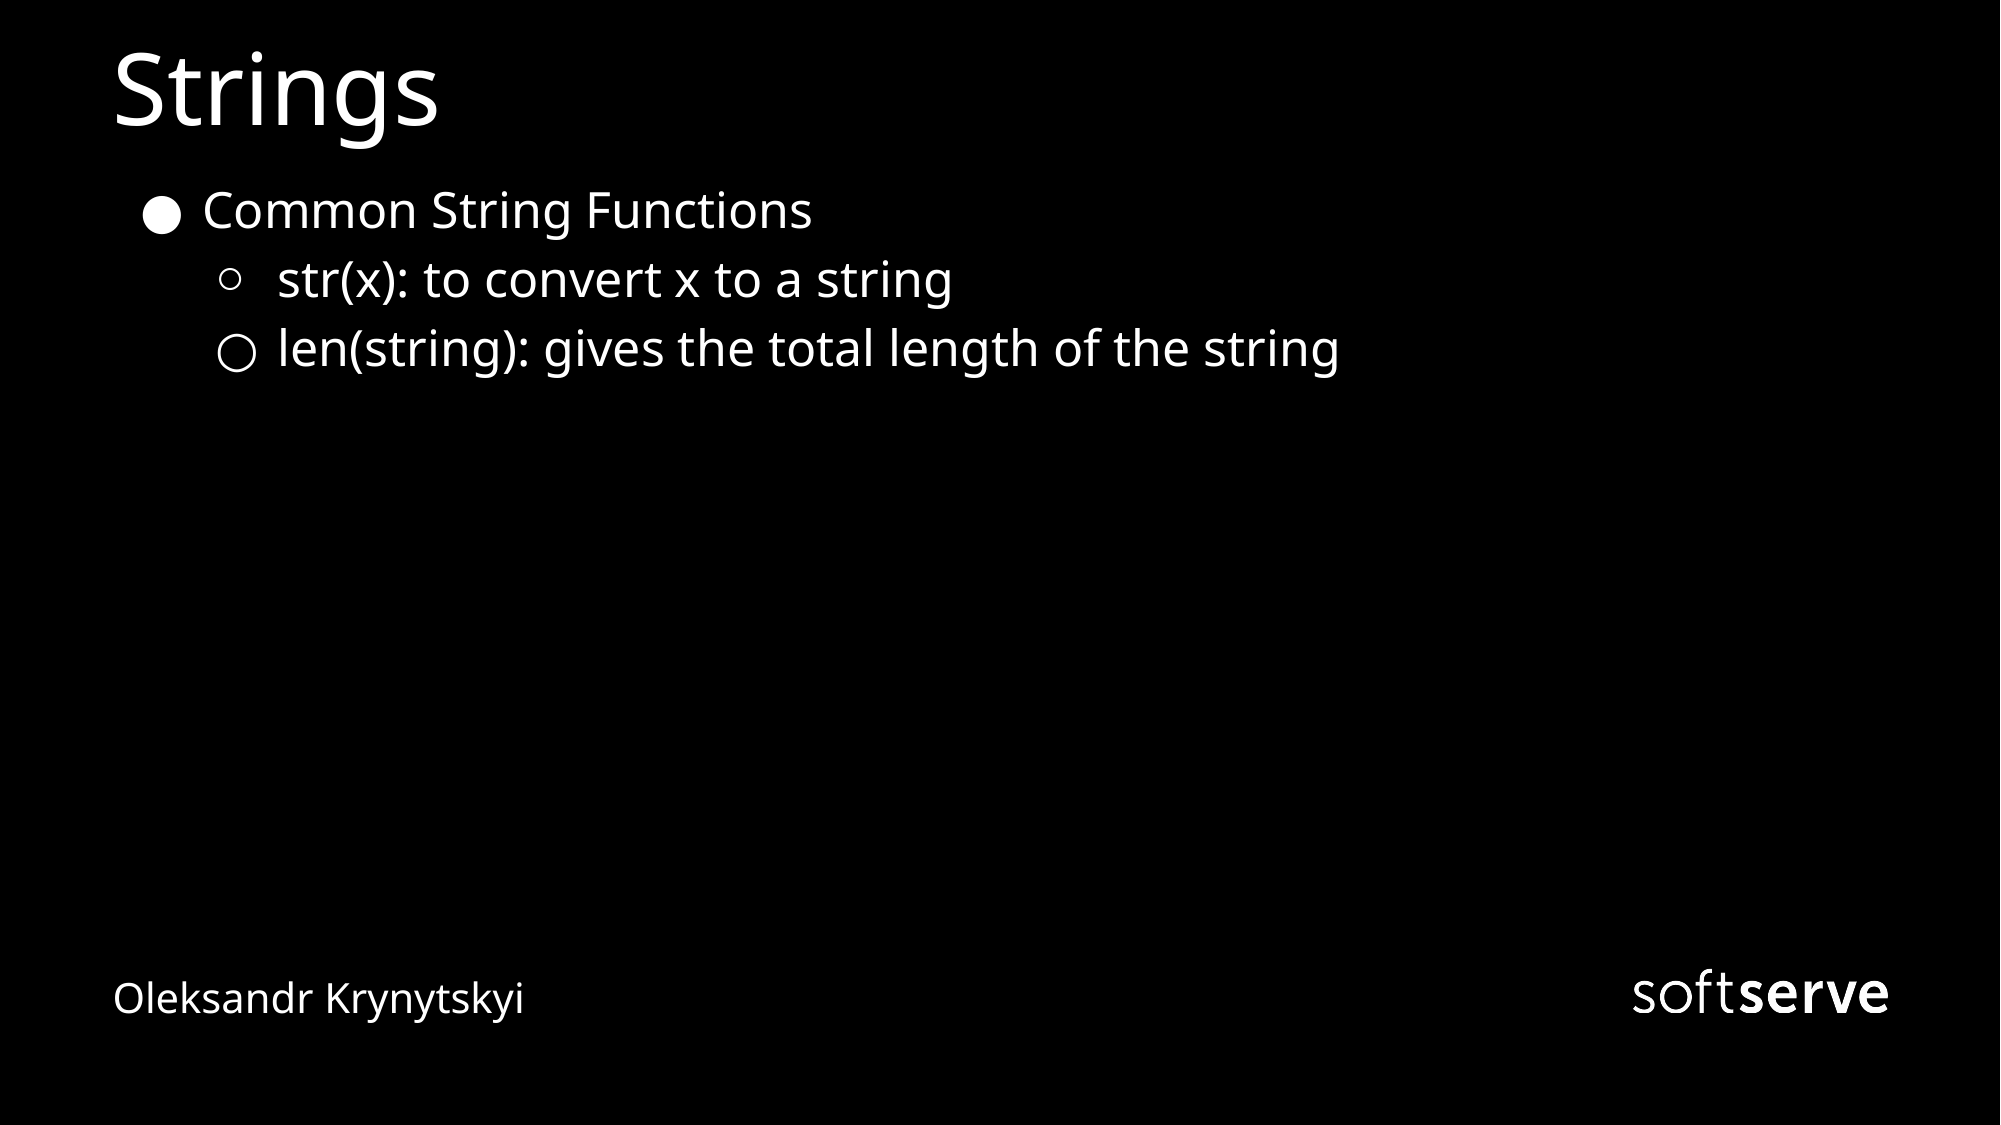

# Strings
Common String Functions
str(x): to convert x to a string
len(string): gives the total length of the string
Oleksandr Krynytskyi